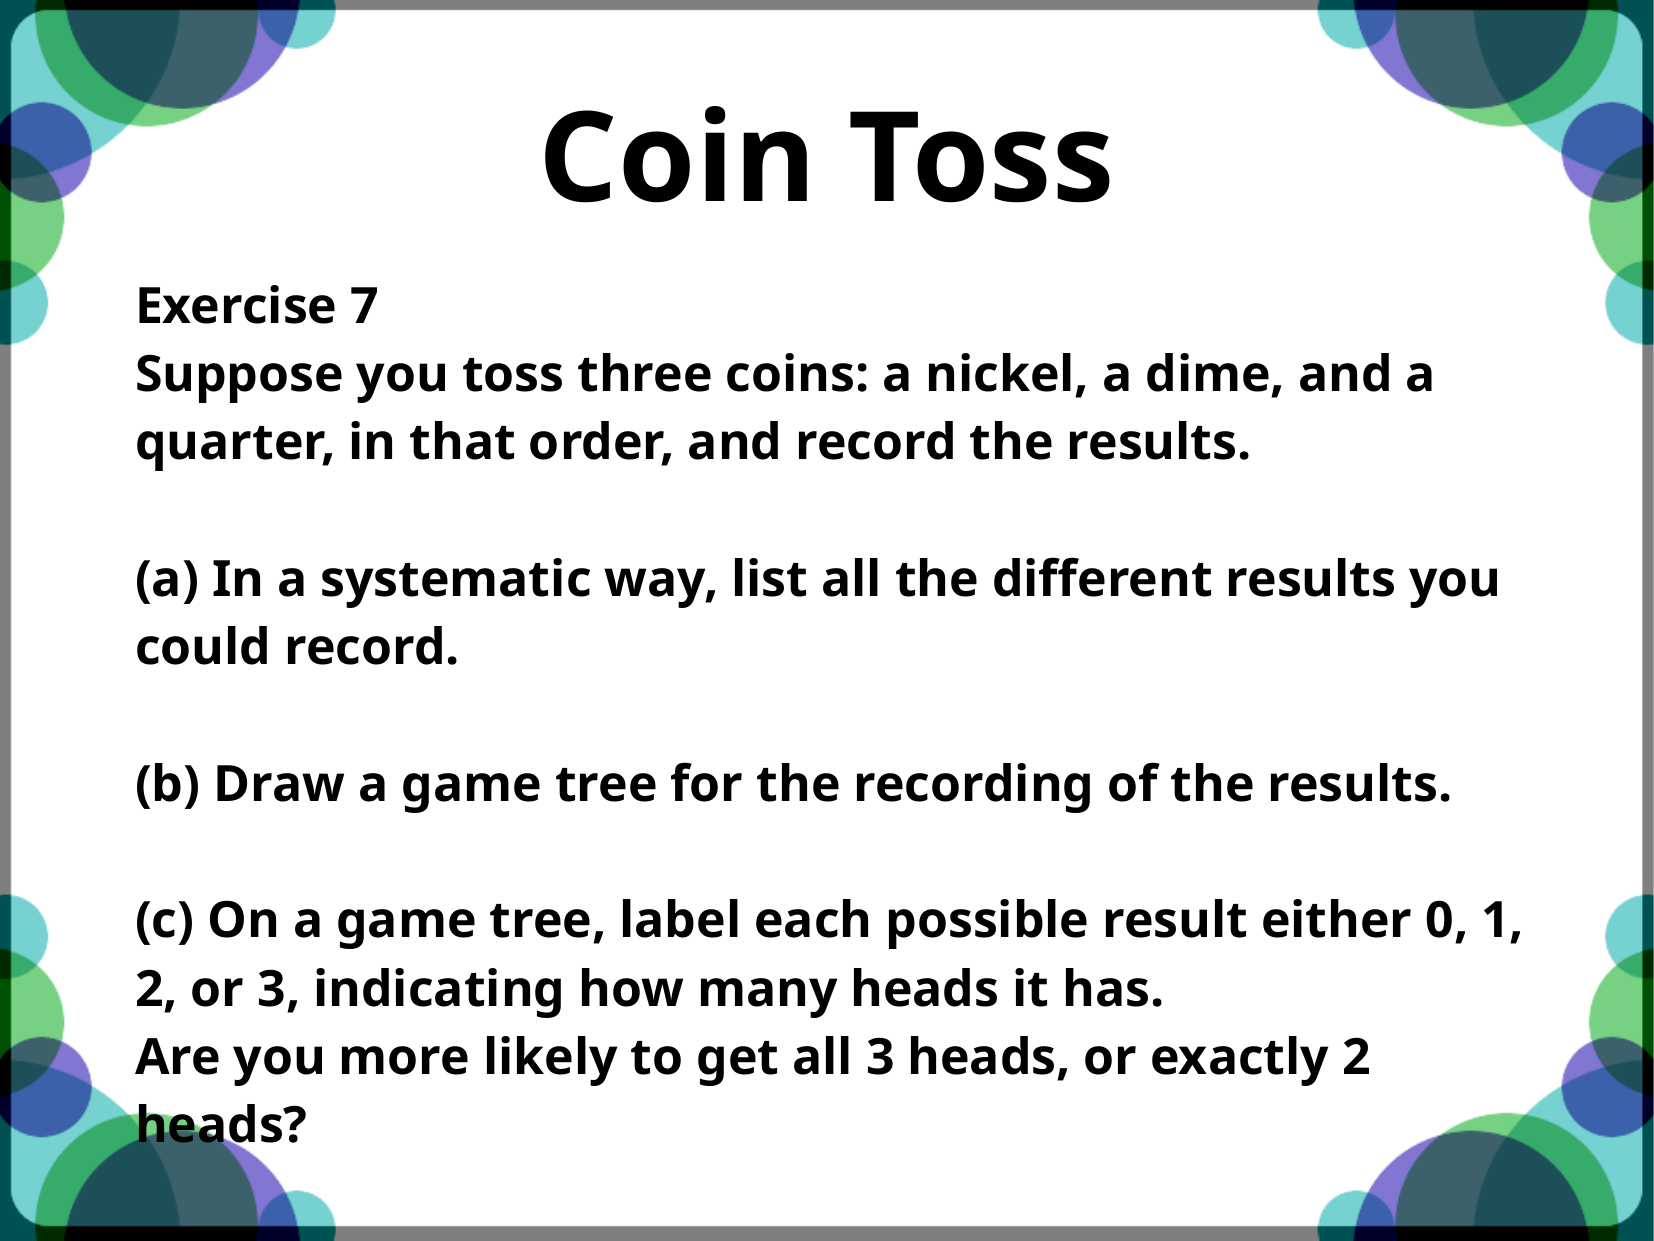

# Coin Toss
Exercise 7
Suppose you toss three coins: a nickel, a dime, and a quarter, in that order, and record the results.
(a) In a systematic way, list all the different results you could record.
(b) Draw a game tree for the recording of the results.
(c) On a game tree, label each possible result either 0, 1, 2, or 3, indicating how many heads it has.
Are you more likely to get all 3 heads, or exactly 2 heads?